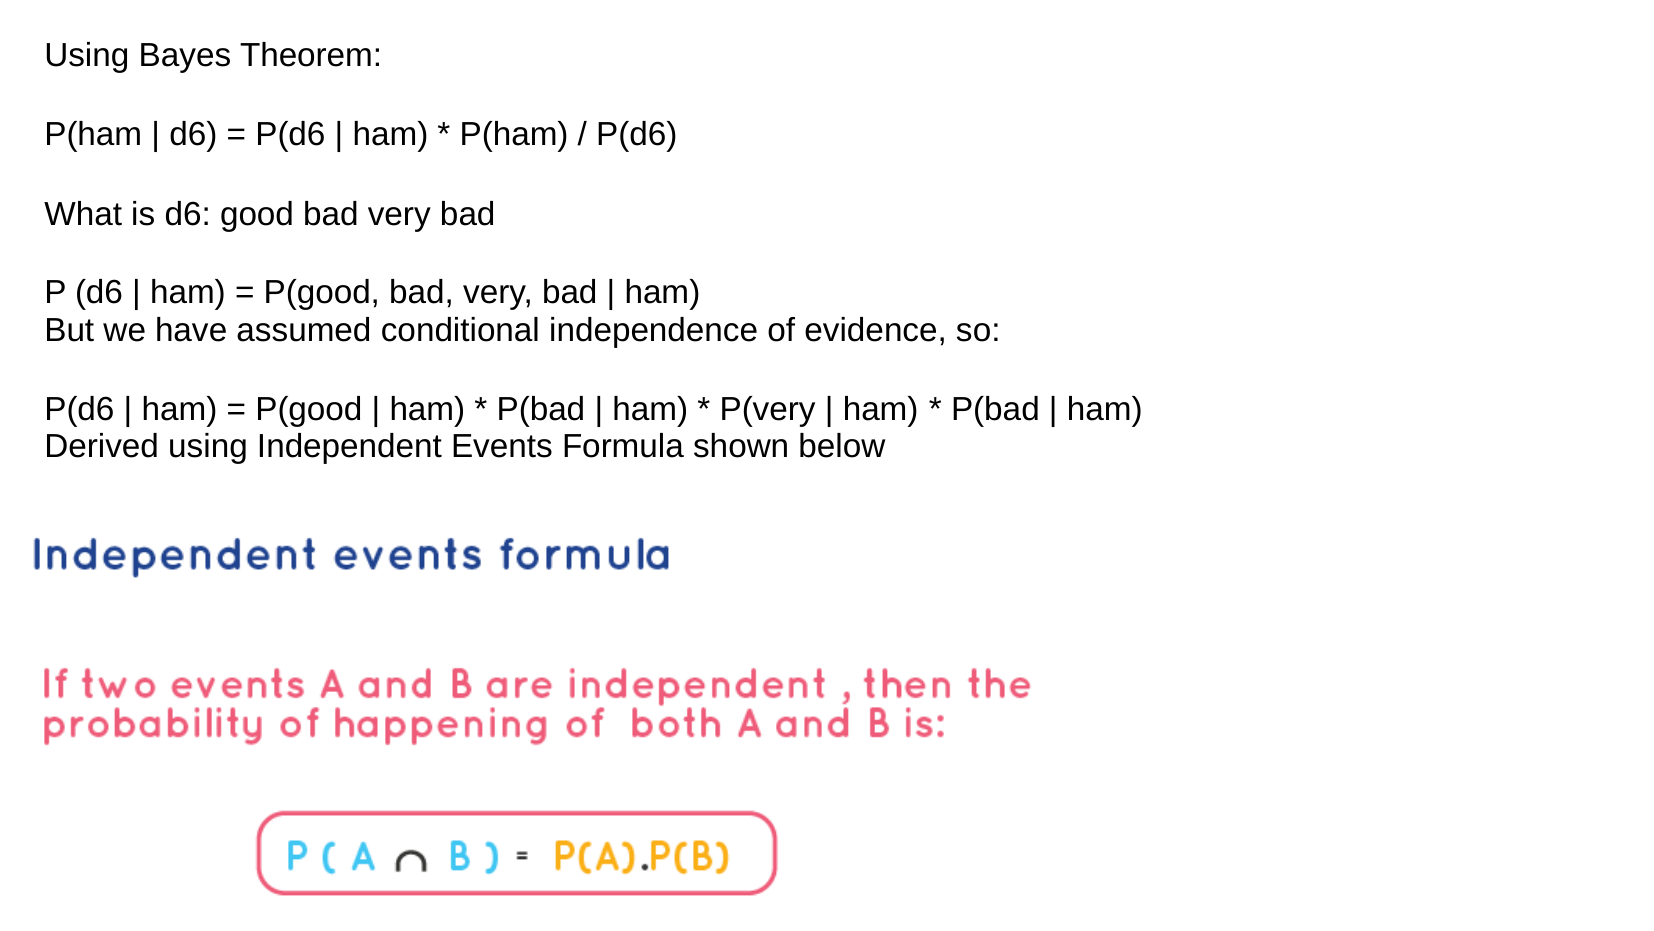

Using Bayes Theorem:
P(ham | d6) = P(d6 | ham) * P(ham) / P(d6)
What is d6: good bad very bad
P (d6 | ham) = P(good, bad, very, bad | ham)
But we have assumed conditional independence of evidence, so:
P(d6 | ham) = P(good | ham) * P(bad | ham) * P(very | ham) * P(bad | ham)
Derived using Independent Events Formula shown below